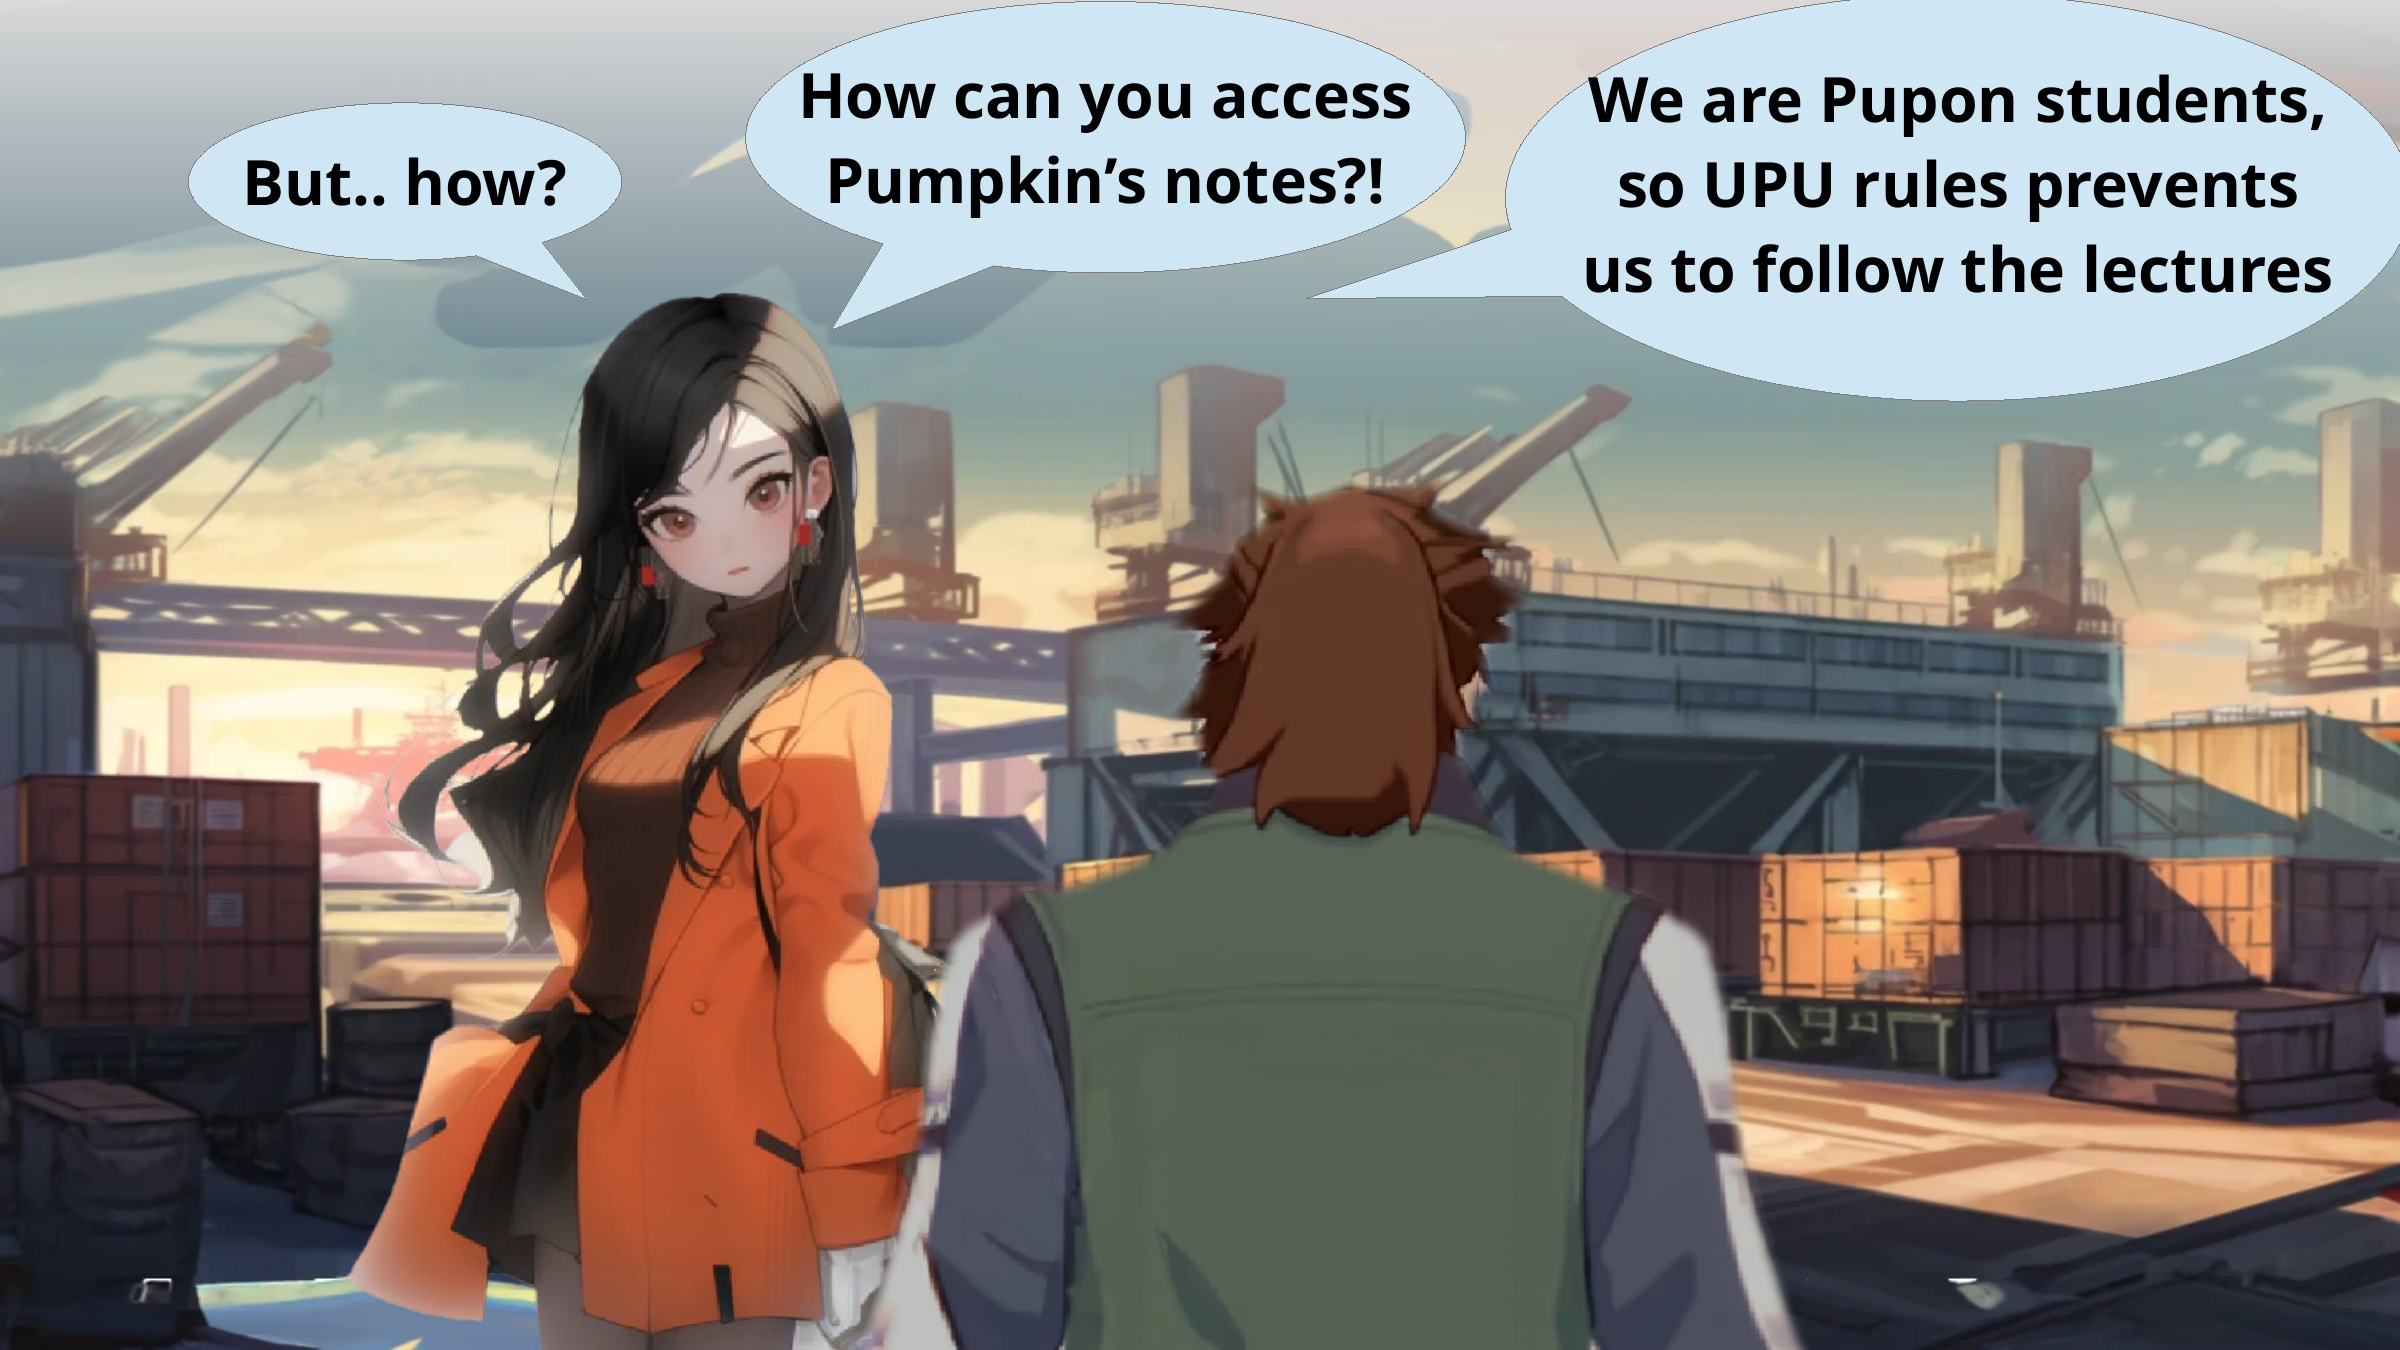

We are Pupon students,
so UPU rules prevents
us to follow the lectures
How can you access
Pumpkin’s notes?!
But.. how?